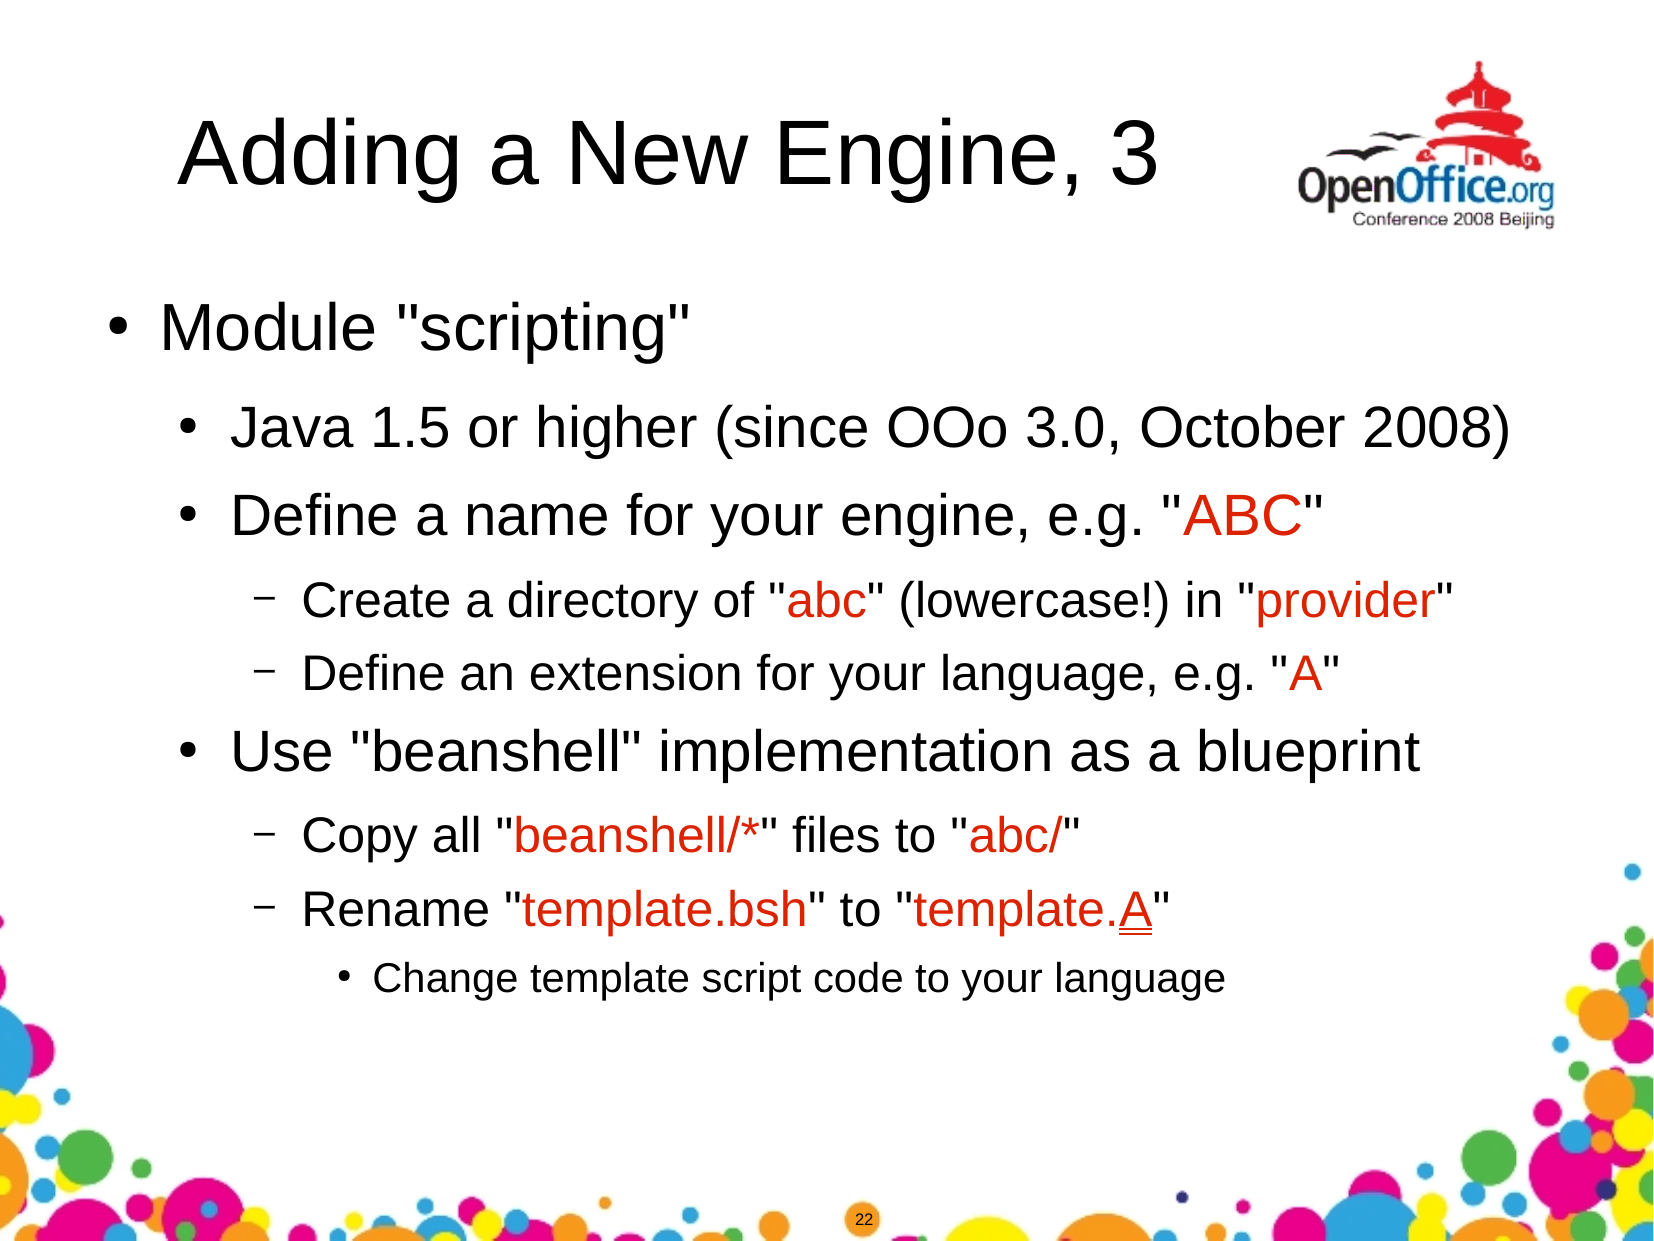

# Adding a New Engine, 3
Module "scripting"
Java 1.5 or higher (since OOo 3.0, October 2008)
Define a name for your engine, e.g. "ABC"
Create a directory of "abc" (lowercase!) in "provider"
Define an extension for your language, e.g. "A"
Use "beanshell" implementation as a blueprint
Copy all "beanshell/*" files to "abc/"
Rename "template.bsh" to "template.A"
Change template script code to your language
22